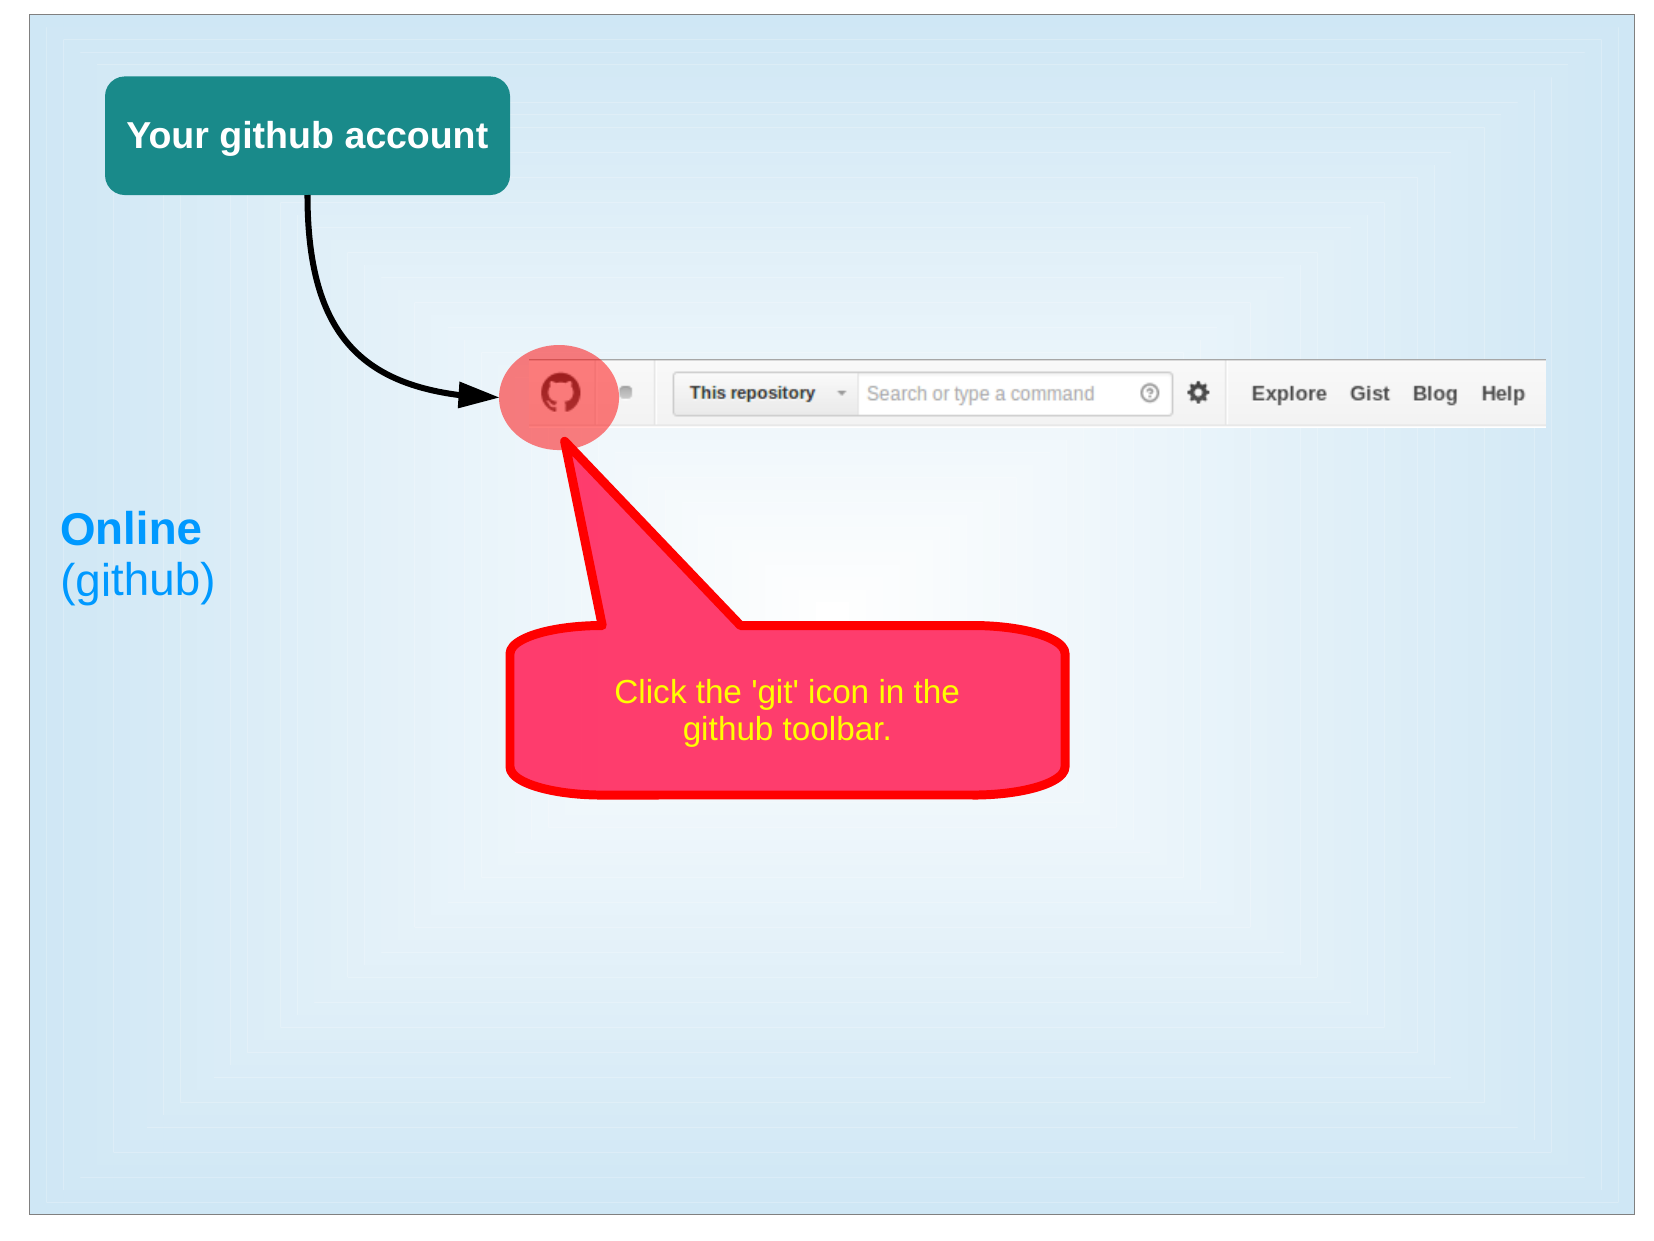

Your github account
Online
(github)
Click the 'git' icon in the
github toolbar.